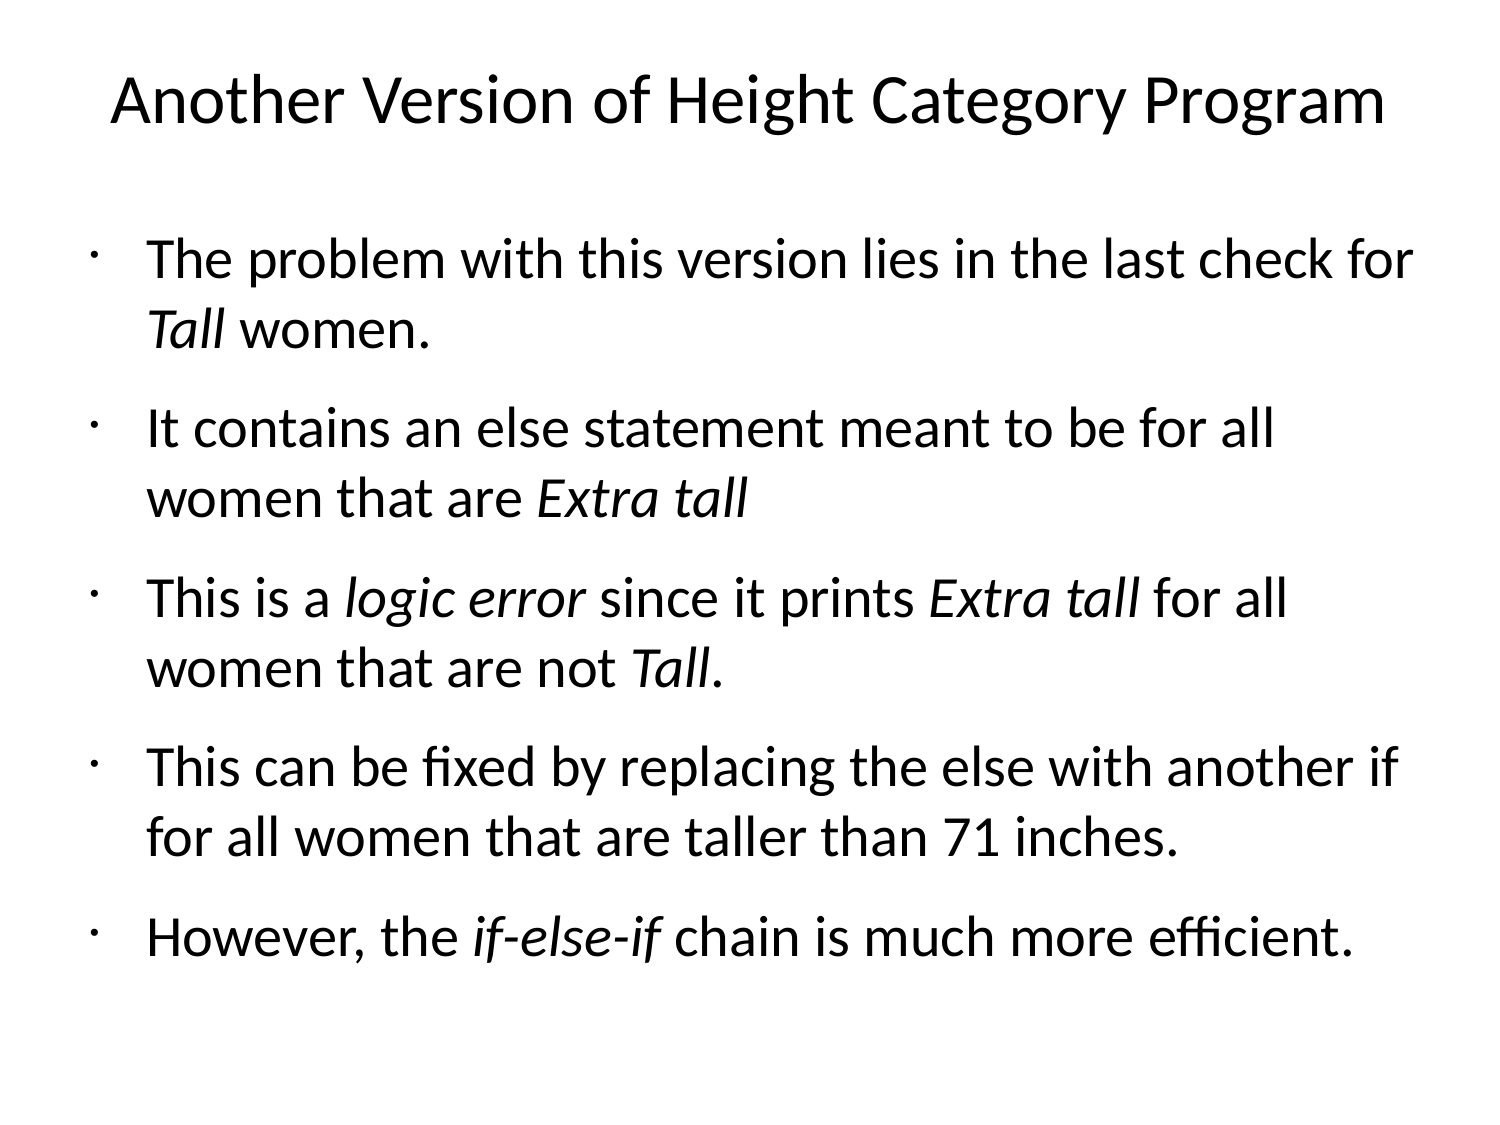

# Another Version of Height Category Program
The problem with this version lies in the last check for Tall women.
It contains an else statement meant to be for all women that are Extra tall
This is a logic error since it prints Extra tall for all women that are not Tall.
This can be fixed by replacing the else with another if for all women that are taller than 71 inches.
However, the if-else-if chain is much more efficient.